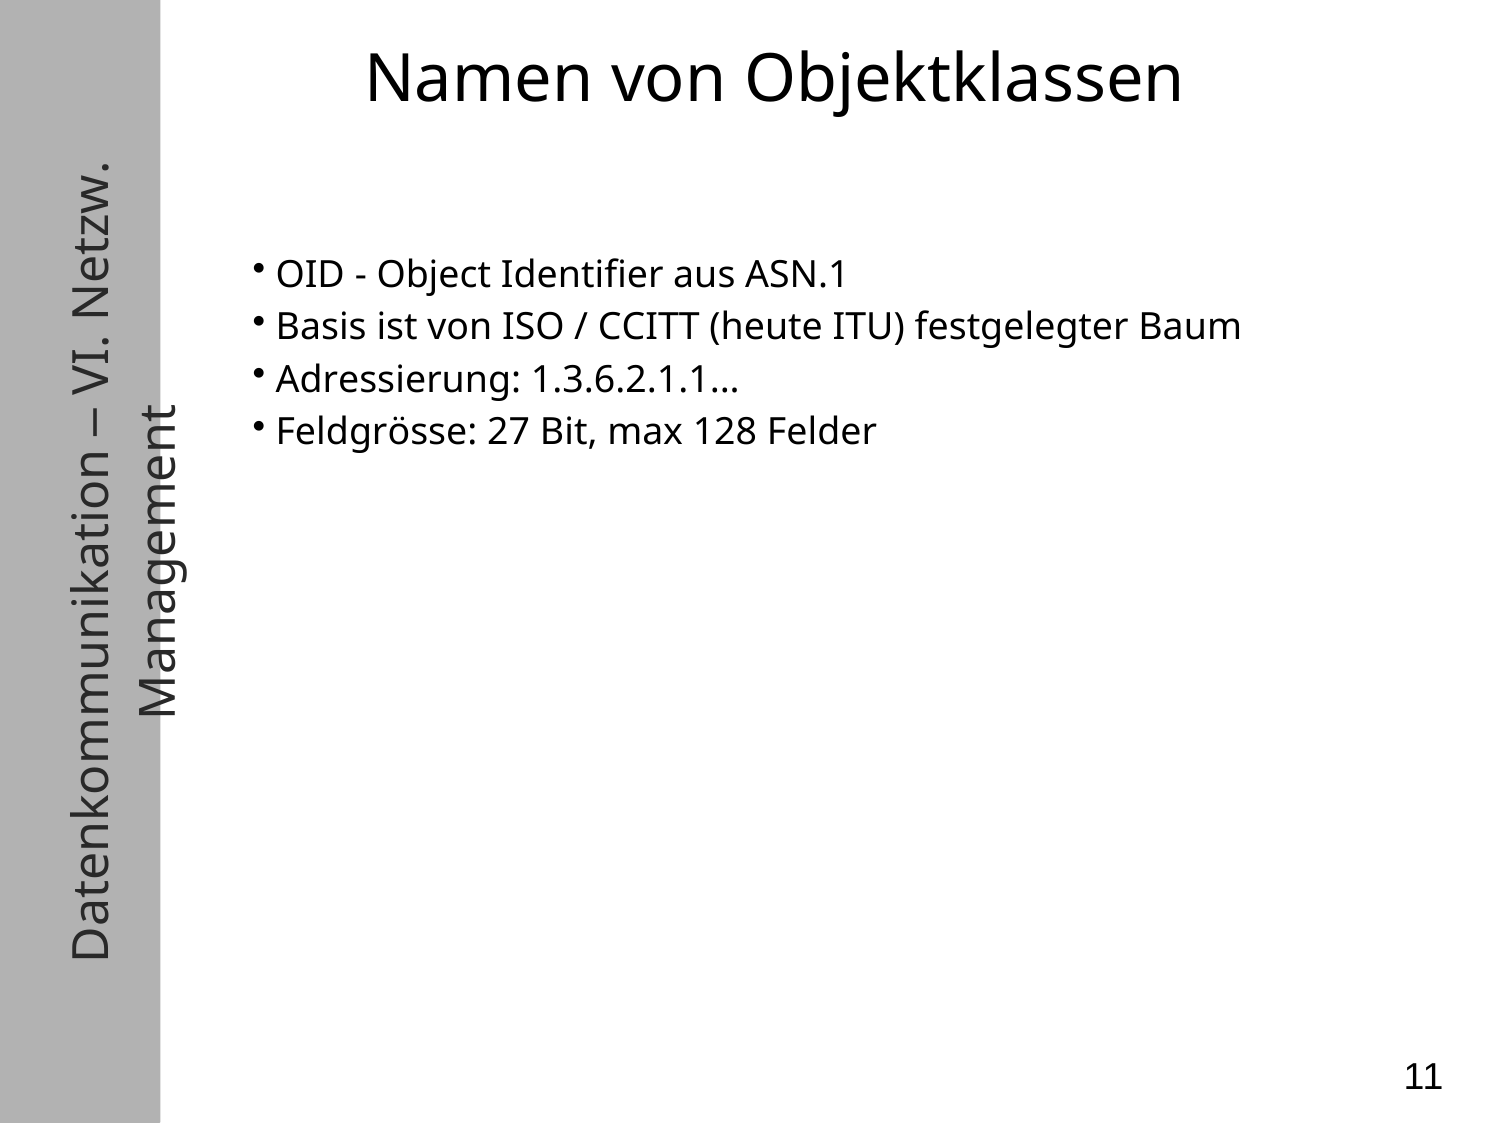

Namen von Objektklassen
 OID - Object Identifier aus ASN.1
 Basis ist von ISO / CCITT (heute ITU) festgelegter Baum
 Adressierung: 1.3.6.2.1.1...
 Feldgrösse: 27 Bit, max 128 Felder
Datenkommunikation – VI. Netzw. Management